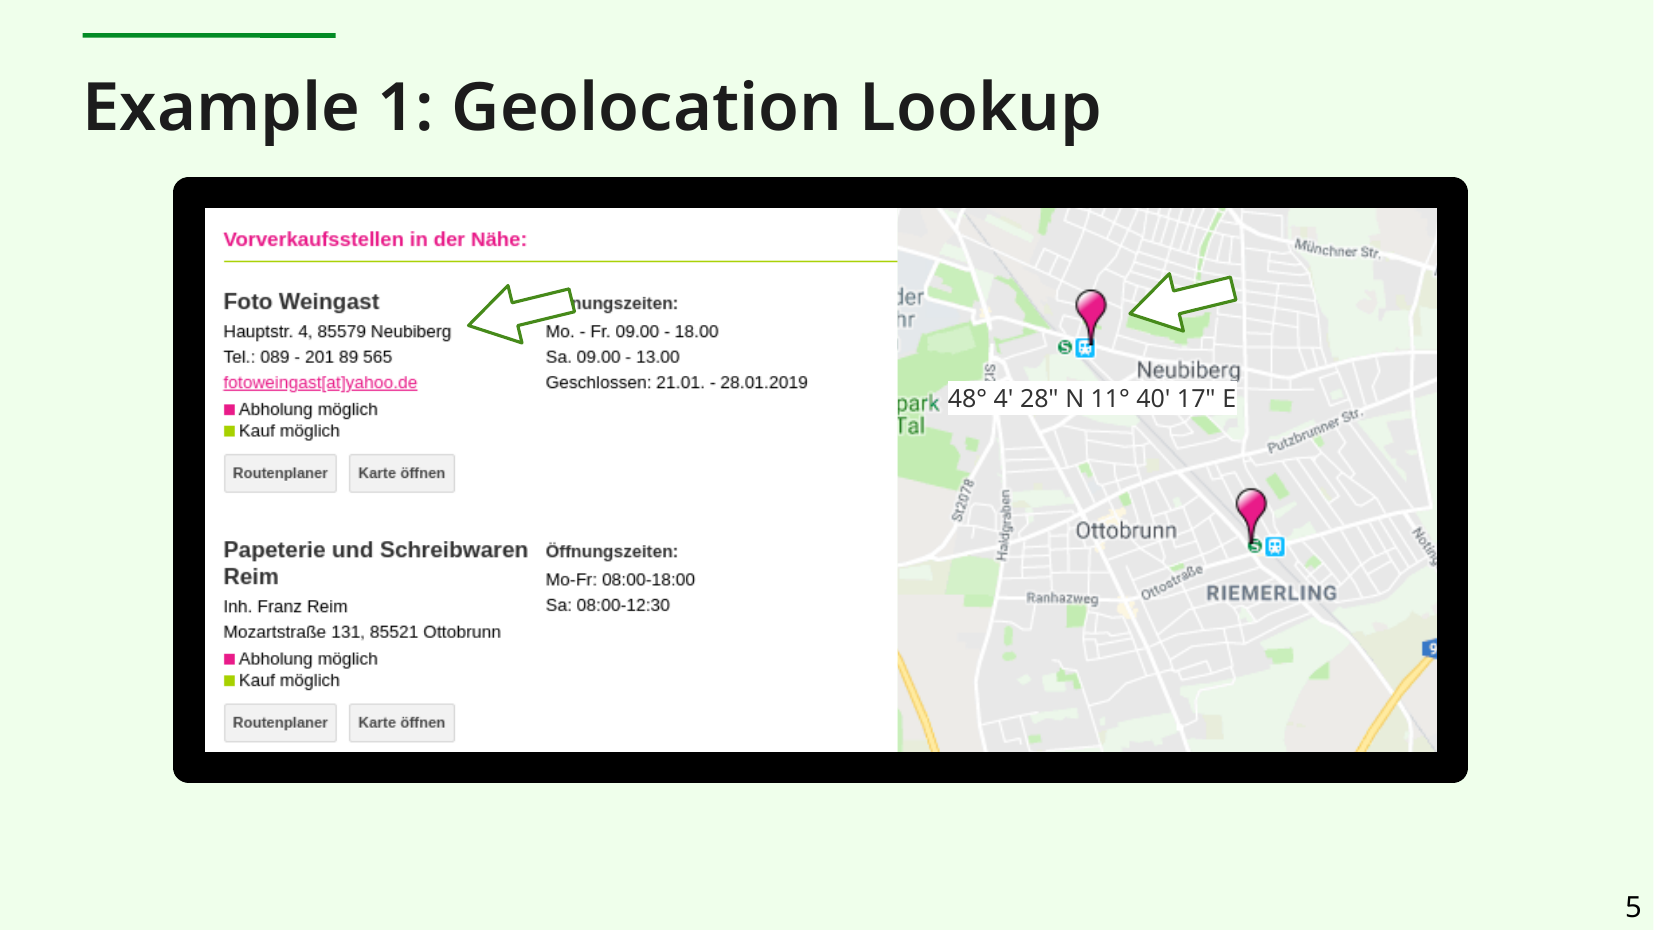

# Example 1: Geolocation Lookup
48° 4' 28" N 11° 40' 17" E
5